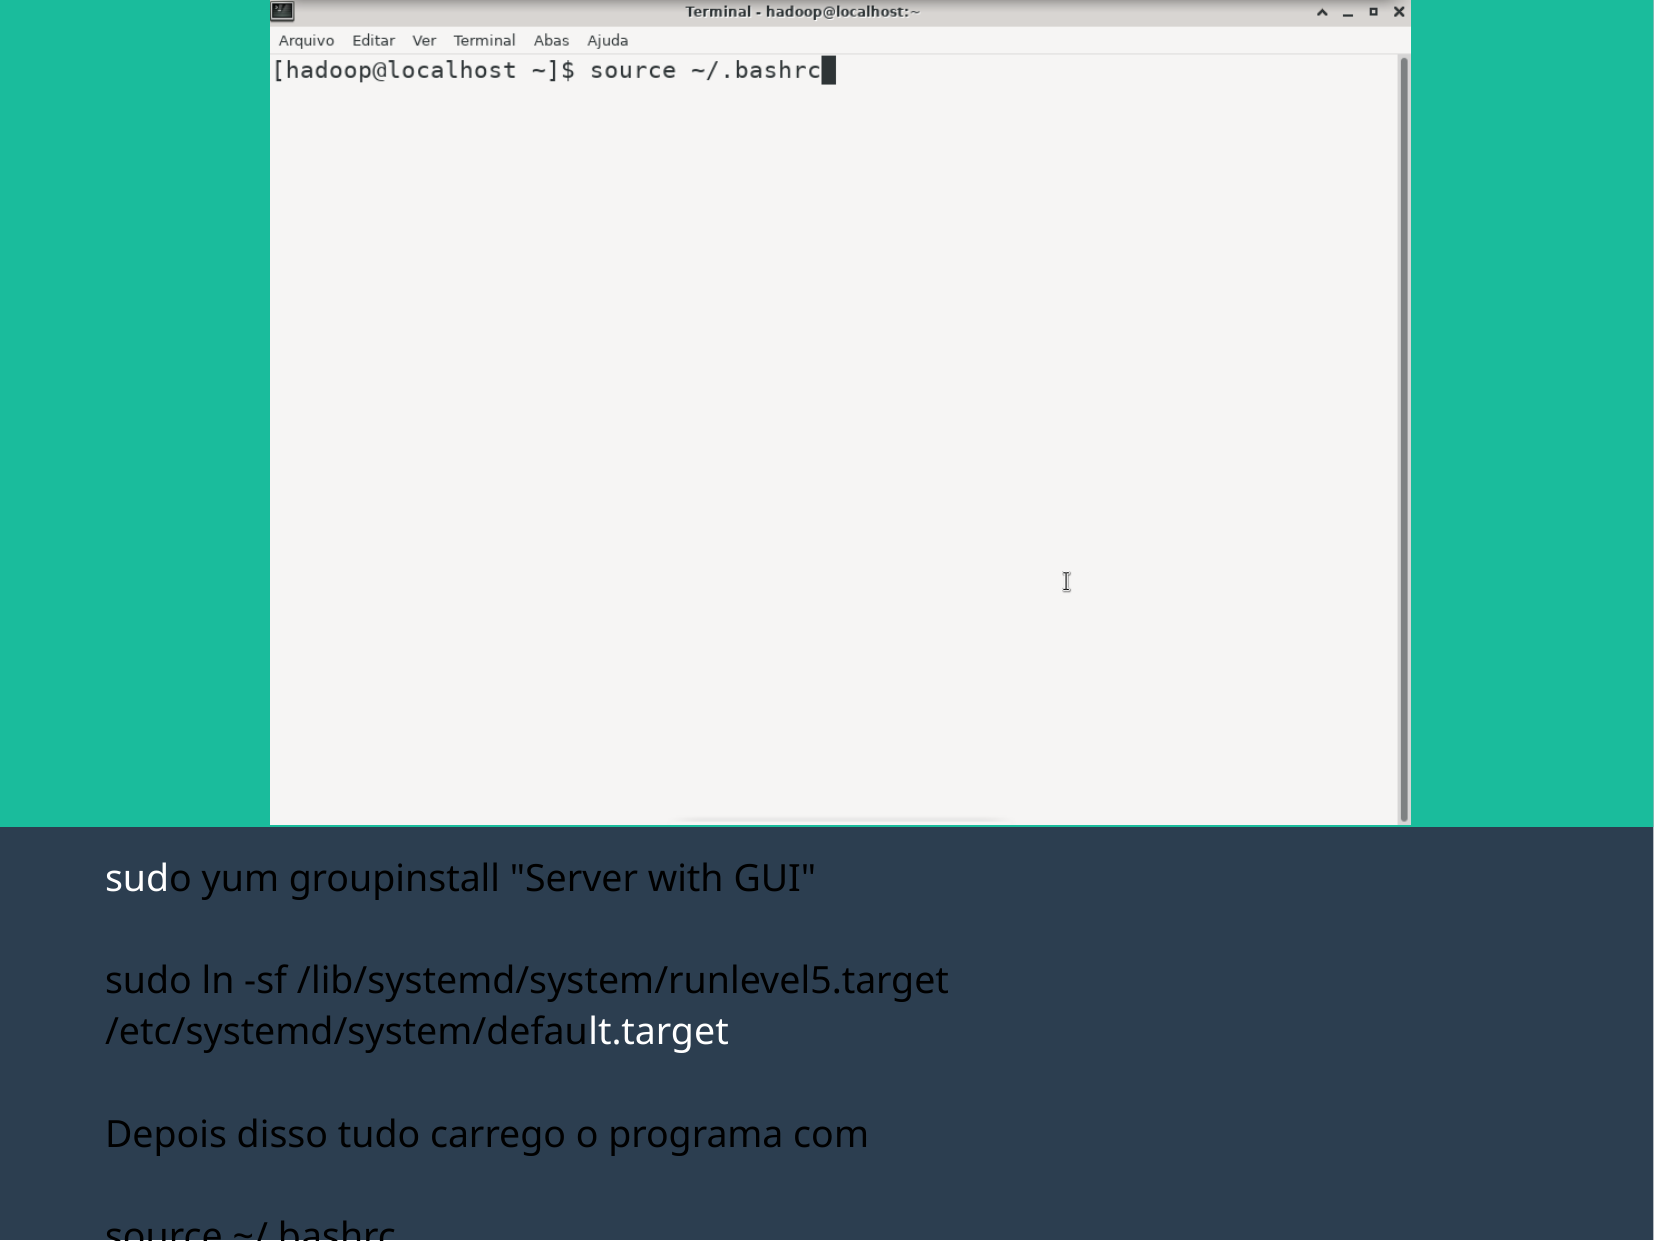

sudo yum groupinstall "Server with GUI"
sudo ln -sf /lib/systemd/system/runlevel5.target /etc/systemd/system/default.target
Depois disso tudo carrego o programa com
source ~/.bashrc